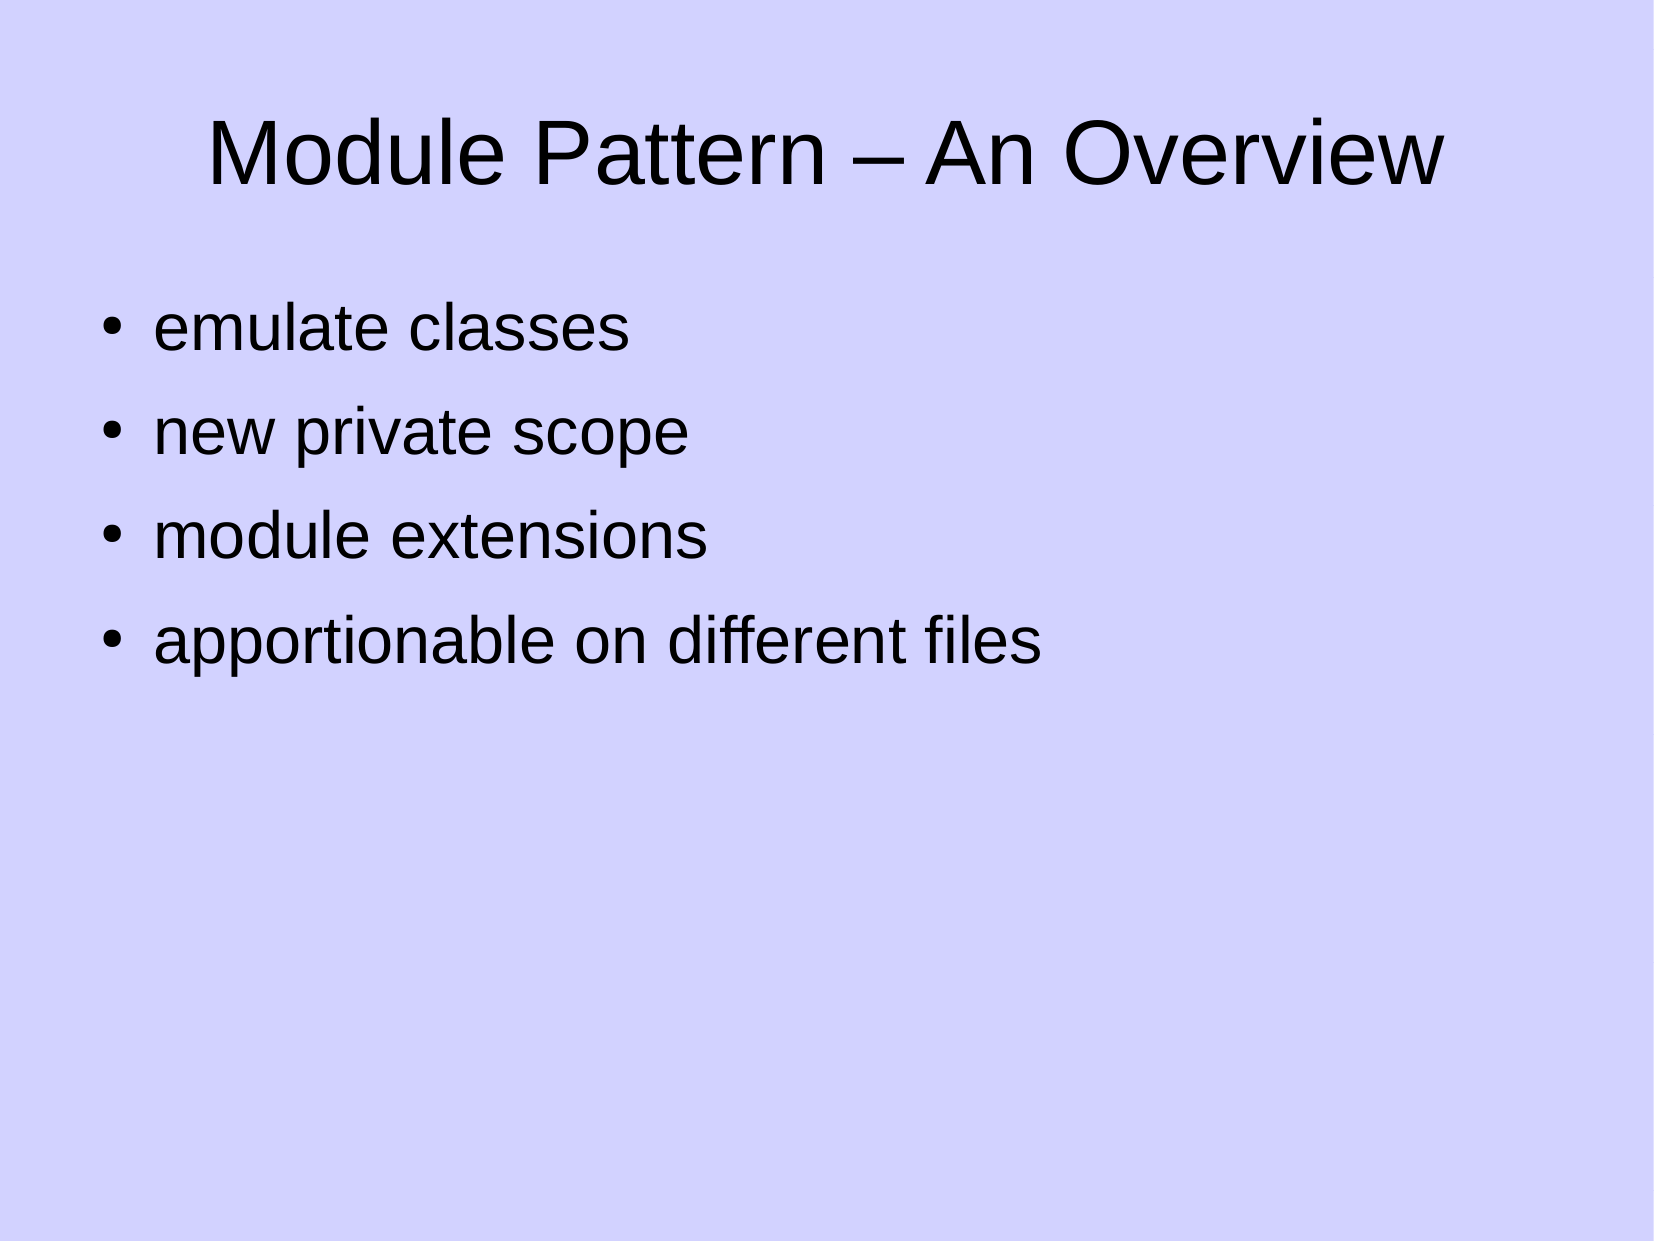

# Module Pattern – An Overview
emulate classes
new private scope
module extensions
apportionable on different files